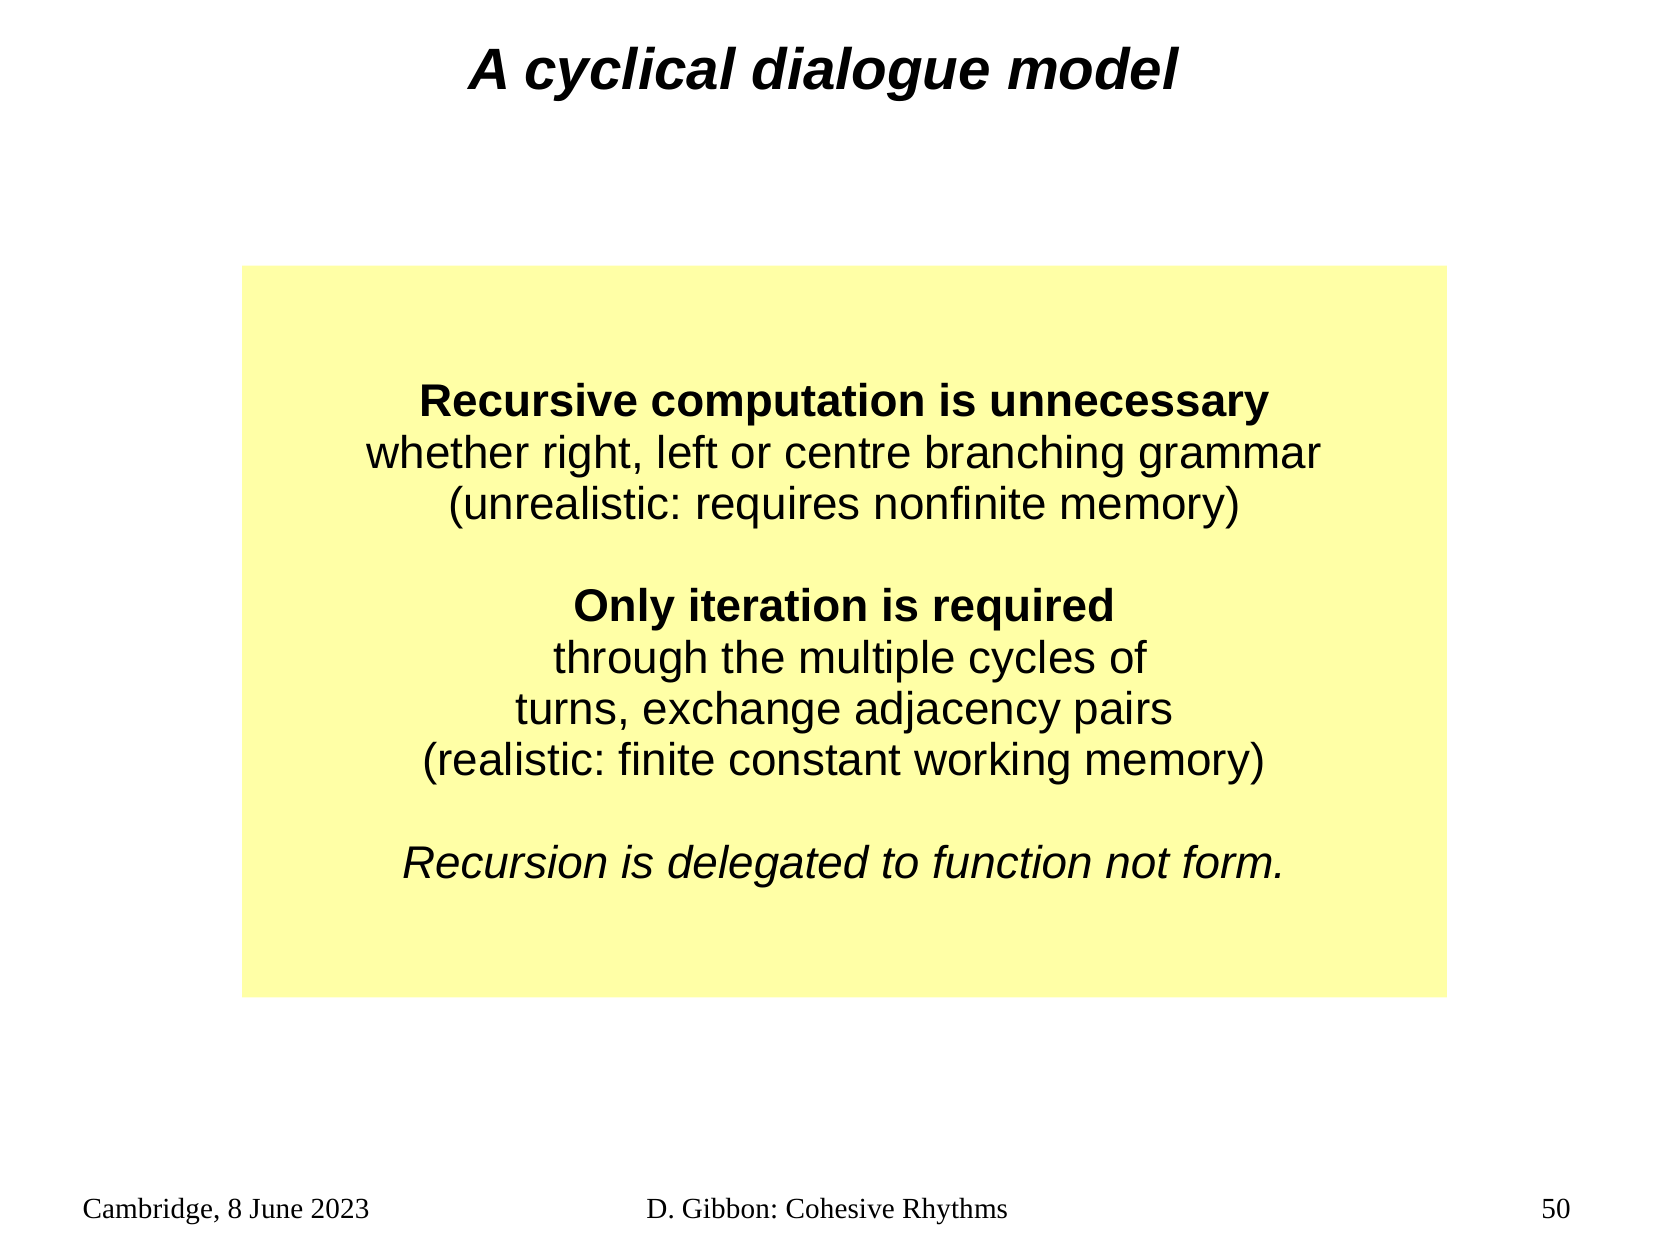

# A cyclical dialogue model
Form:
There are multiple parallel speech rhythms, not a single rhythm
Speech rhythms relate to linguistic units in cycles
Multiple speech rhythm beat levels / cycles can be modelled as regular languages by cyclical FTNs, FSTs, etc.
Recursive computation is unnecessary
whether right, left or centre branching grammar
(unrealistic: requires nonfinite memory)
Only iteration is required
 through the multiple cycles of
turns, exchange adjacency pairs
(realistic: finite constant working memory)
Recursion is delegated to function not form.
Function
Semantics: Speech rhythms are metalocutions which denote units at temporal points and intervals in locutions
Pragmatics: Domains of speech rhythms depend on register, style and discourse (at least as much as lexical and phrasal grammar)
Cambridge, 8 June 2023
D. Gibbon: Cohesive Rhythms
50